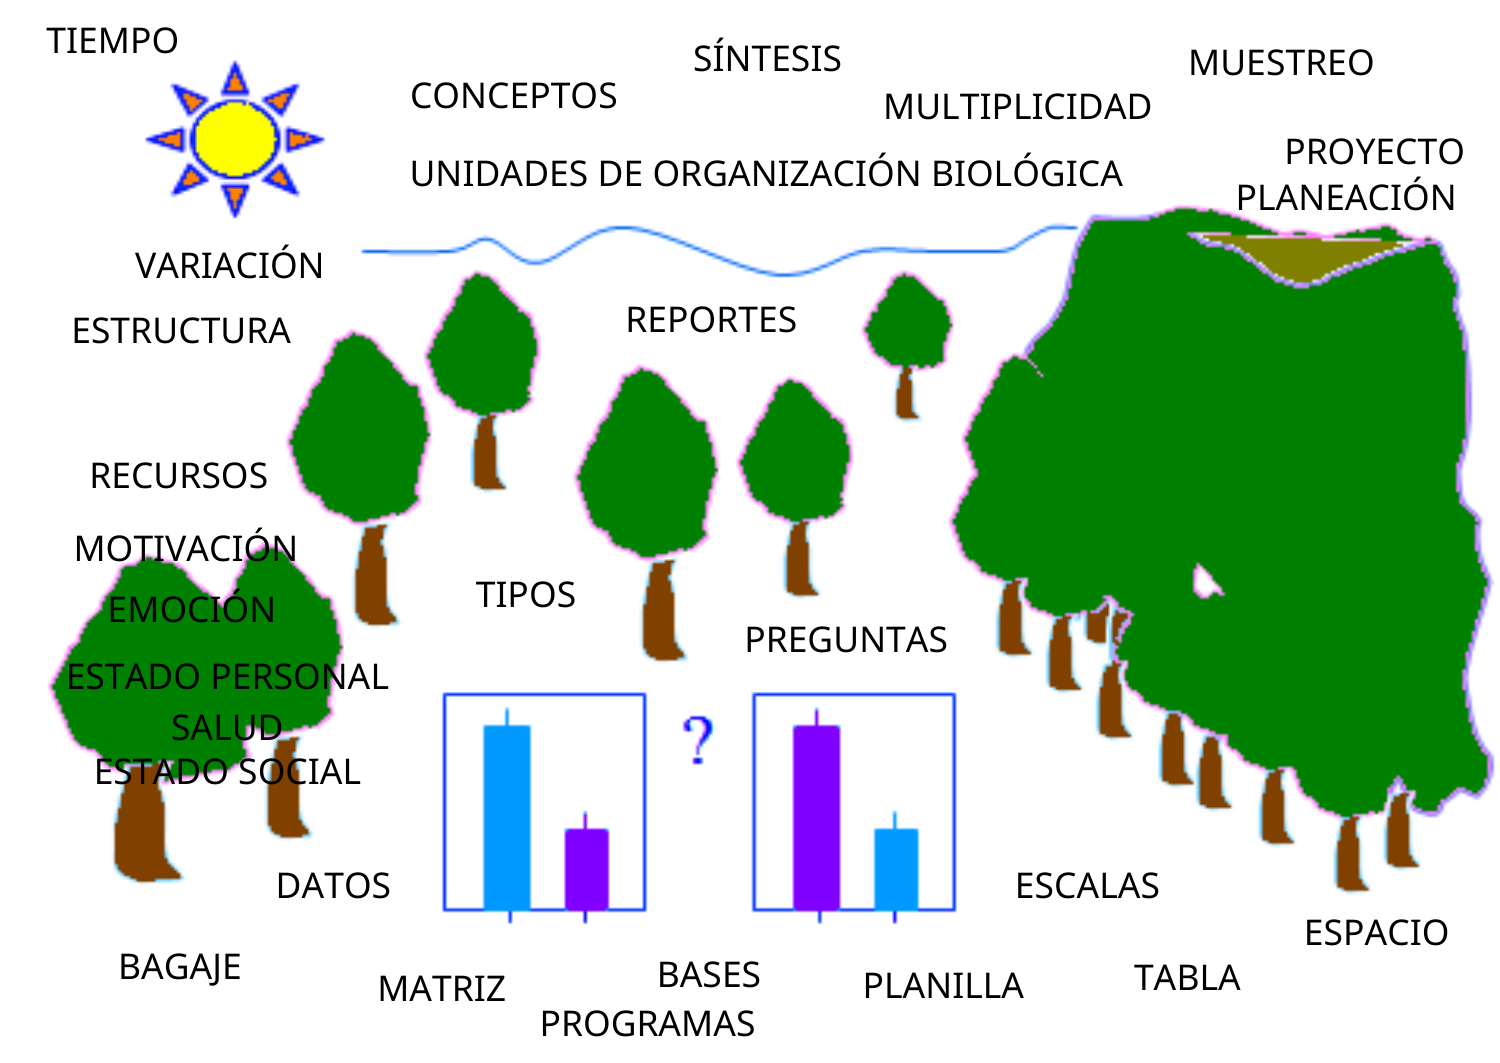

TIEMPO
SÍNTESIS
MUESTREO
CONCEPTOS
MULTIPLICIDAD
PROYECTO
UNIDADES DE ORGANIZACIÓN BIOLÓGICA
PLANEACIÓN
VARIACIÓN
REPORTES
ESTRUCTURA
RECURSOS
MOTIVACIÓN
TIPOS
EMOCIÓN
PREGUNTAS
ESTADO PERSONAL
SALUD
ESTADO SOCIAL
DATOS
ESCALAS
ESPACIO
BAGAJE
BASES
TABLA
PLANILLA
MATRIZ
PROGRAMAS